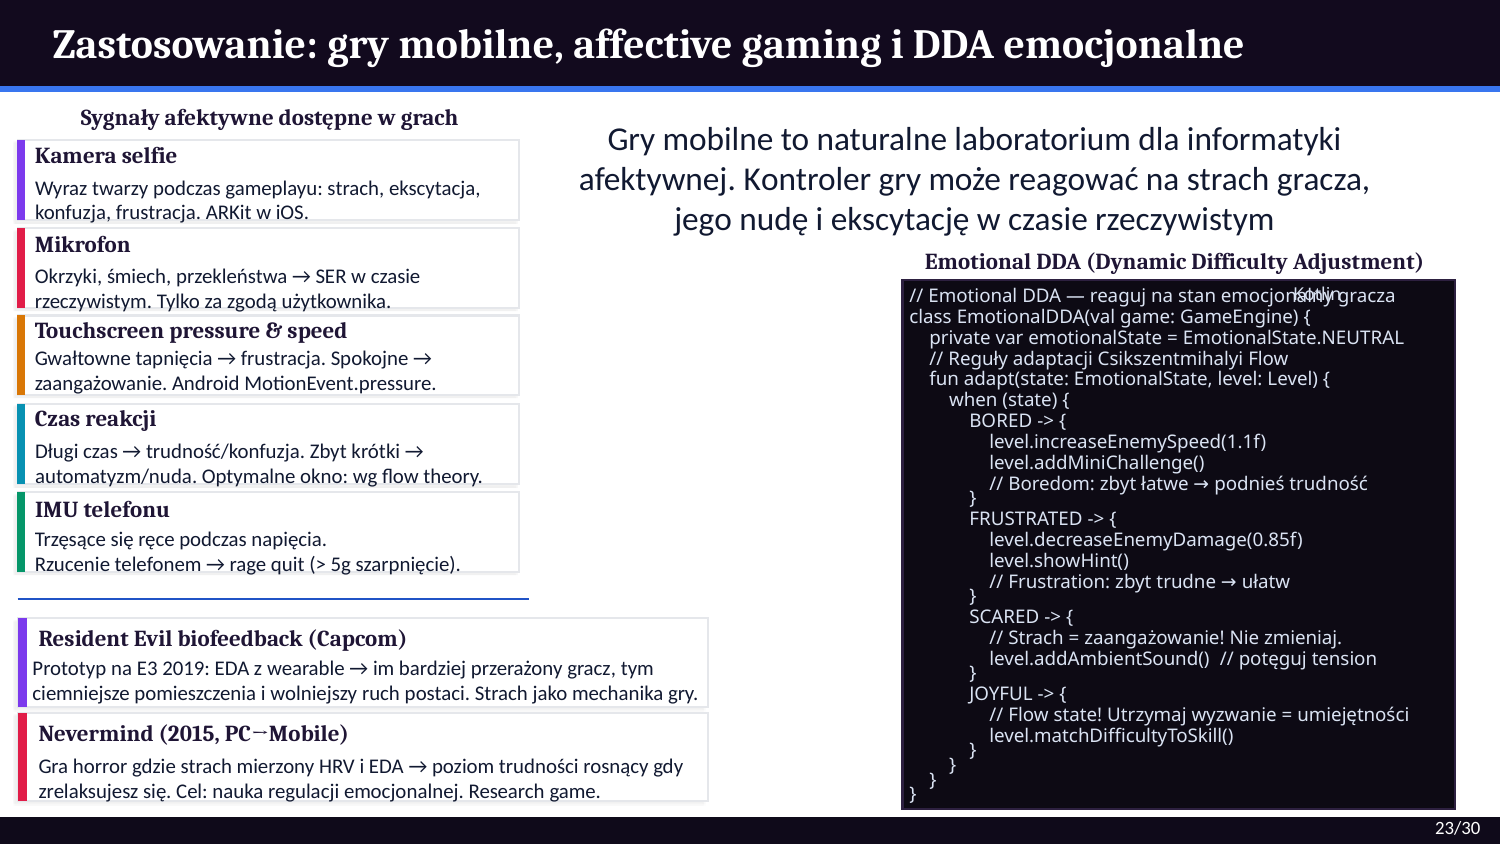

Zastosowanie: gry mobilne, affective gaming i DDA emocjonalne
Sygnały afektywne dostępne w grach
Gry mobilne to naturalne laboratorium dla informatyki afektywnej. Kontroler gry może reagować na strach gracza, jego nudę i ekscytację w czasie rzeczywistym
Kamera selfie
Wyraz twarzy podczas gameplayu: strach, ekscytacja, konfuzja, frustracja. ARKit w iOS.
Mikrofon
Okrzyki, śmiech, przekleństwa → SER w czasie rzeczywistym. Tylko za zgodą użytkownika.
Touchscreen pressure & speed
Gwałtowne tapnięcia → frustracja. Spokojne → zaangażowanie. Android MotionEvent.pressure.
Czas reakcji
Długi czas → trudność/konfuzja. Zbyt krótki → automatyzm/nuda. Optymalne okno: wg flow theory.
IMU telefonu
Trzęsące się ręce podczas napięcia.
Rzucenie telefonem → rage quit (> 5g szarpnięcie).
Emotional DDA (Dynamic Difficulty Adjustment)
Kotlin
// Emotional DDA — reaguj na stan emocjonalny gracza
class EmotionalDDA(val game: GameEngine) {
 private var emotionalState = EmotionalState.NEUTRAL
 // Reguły adaptacji Csikszentmihalyi Flow
 fun adapt(state: EmotionalState, level: Level) {
 when (state) {
 BORED -> {
 level.increaseEnemySpeed(1.1f)
 level.addMiniChallenge()
 // Boredom: zbyt łatwe → podnieś trudność
 }
 FRUSTRATED -> {
 level.decreaseEnemyDamage(0.85f)
 level.showHint()
 // Frustration: zbyt trudne → ułatw
 }
 SCARED -> {
 // Strach = zaangażowanie! Nie zmieniaj.
 level.addAmbientSound() // potęguj tension
 }
 JOYFUL -> {
 // Flow state! Utrzymaj wyzwanie = umiejętności
 level.matchDifficultyToSkill()
 }
 }
 }
}
Resident Evil biofeedback (Capcom)
Prototyp na E3 2019: EDA z wearable → im bardziej przerażony gracz, tym ciemniejsze pomieszczenia i wolniejszy ruch postaci. Strach jako mechanika gry.
Nevermind (2015, PC→Mobile)
Gra horror gdzie strach mierzony HRV i EDA → poziom trudności rosnący gdy zrelaksujesz się. Cel: nauka regulacji emocjonalnej. Research game.